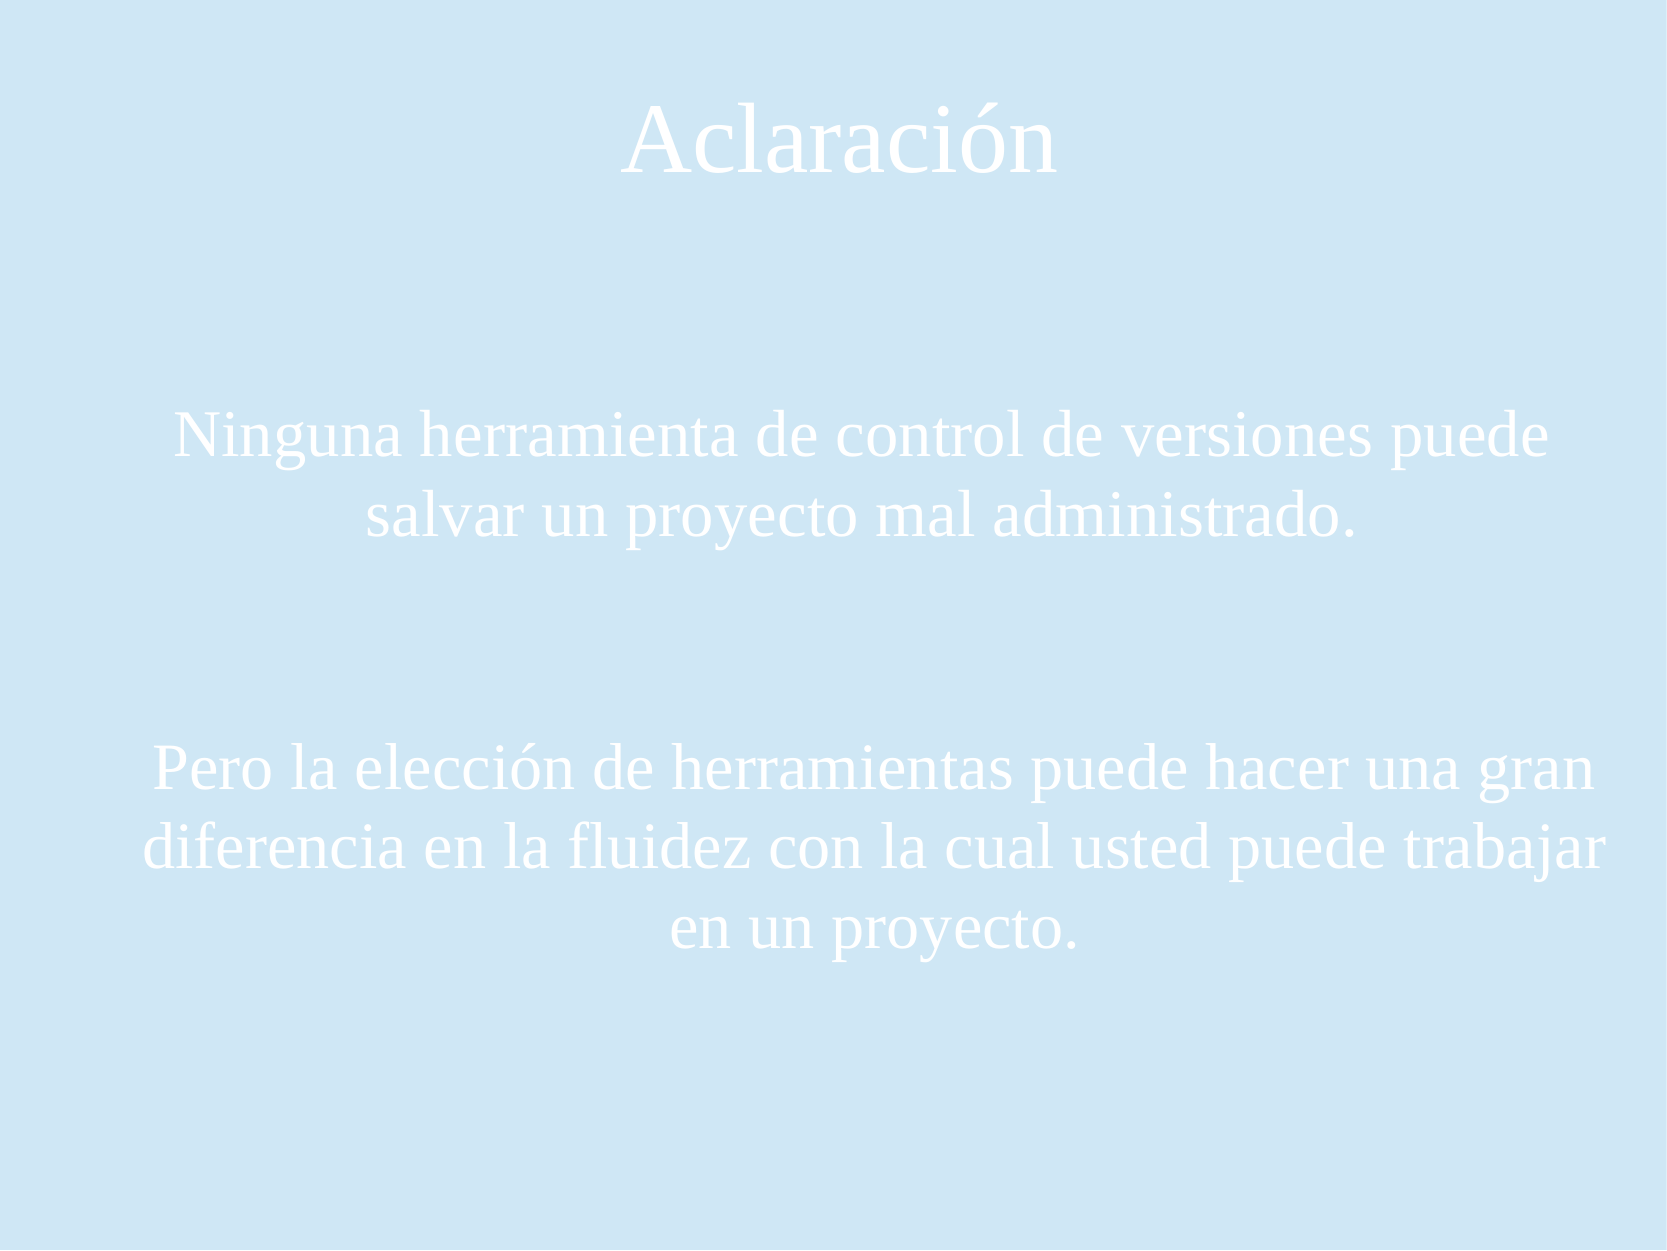

# Aclaración
Ninguna herramienta de control de versiones puede salvar un proyecto mal administrado.
Pero la elección de herramientas puede hacer una gran diferencia en la fluidez con la cual usted puede trabajar en un proyecto.